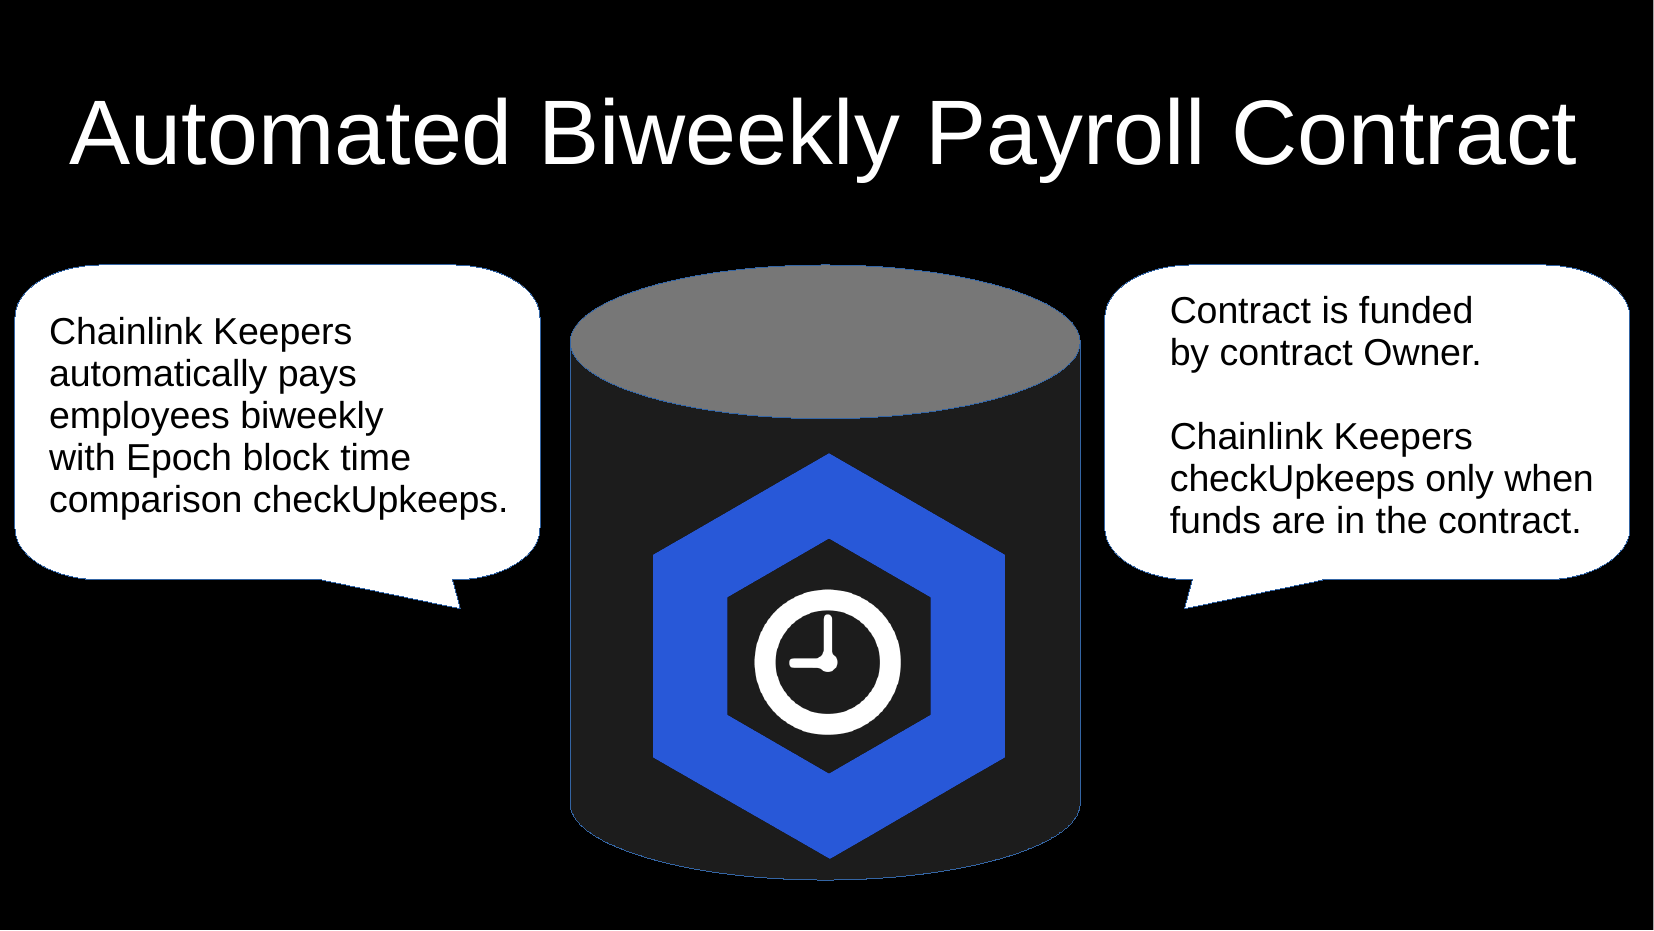

# Automated Biweekly Payroll Contract
Contract is funded
by contract Owner.
Chainlink Keepers
checkUpkeeps only when
funds are in the contract.
Chainlink Keepers
automatically pays
employees biweekly
with Epoch block time
comparison checkUpkeeps.